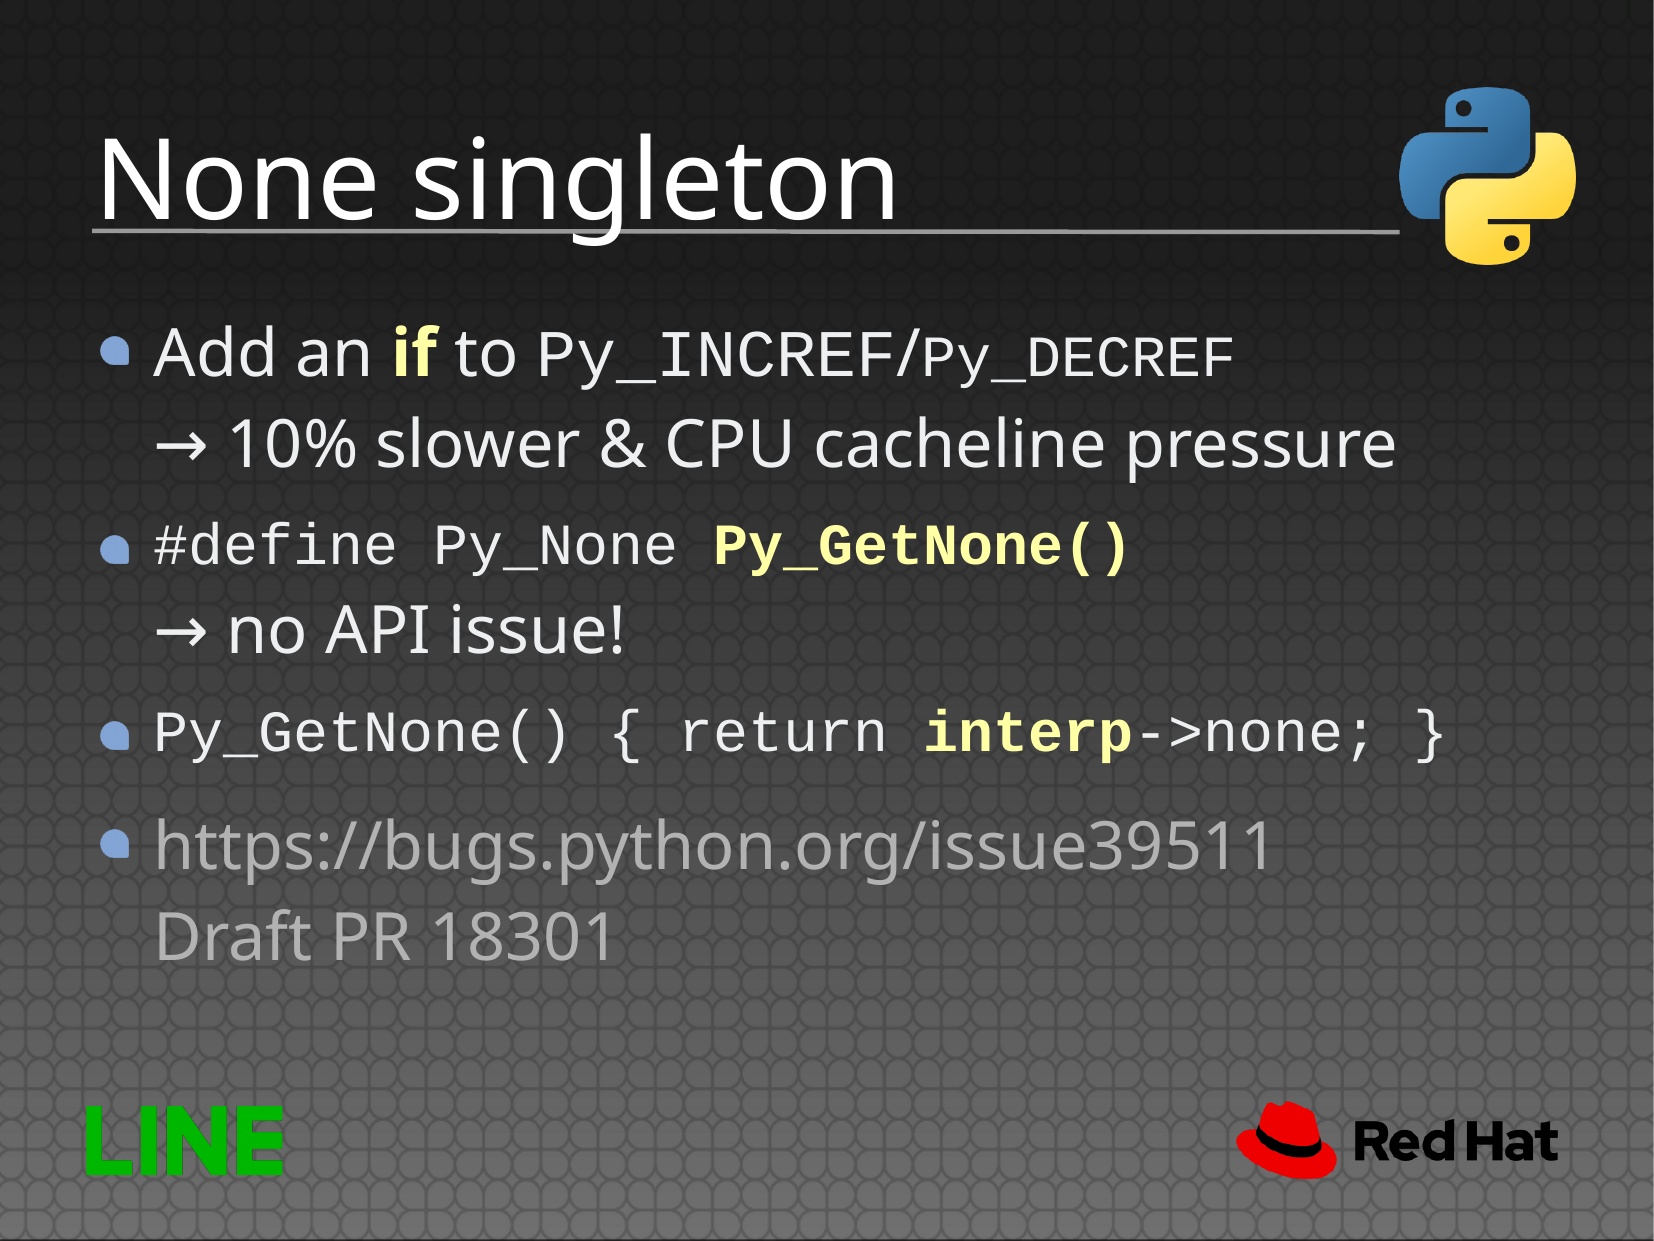

None singleton
# Add an if to Py_INCREF/Py_DECREF → 10% slower & CPU cacheline pressure
#define Py_None Py_GetNone()
→ no API issue!
Py_GetNone() { return interp->none; }
https://bugs.python.org/issue39511
Draft PR 18301